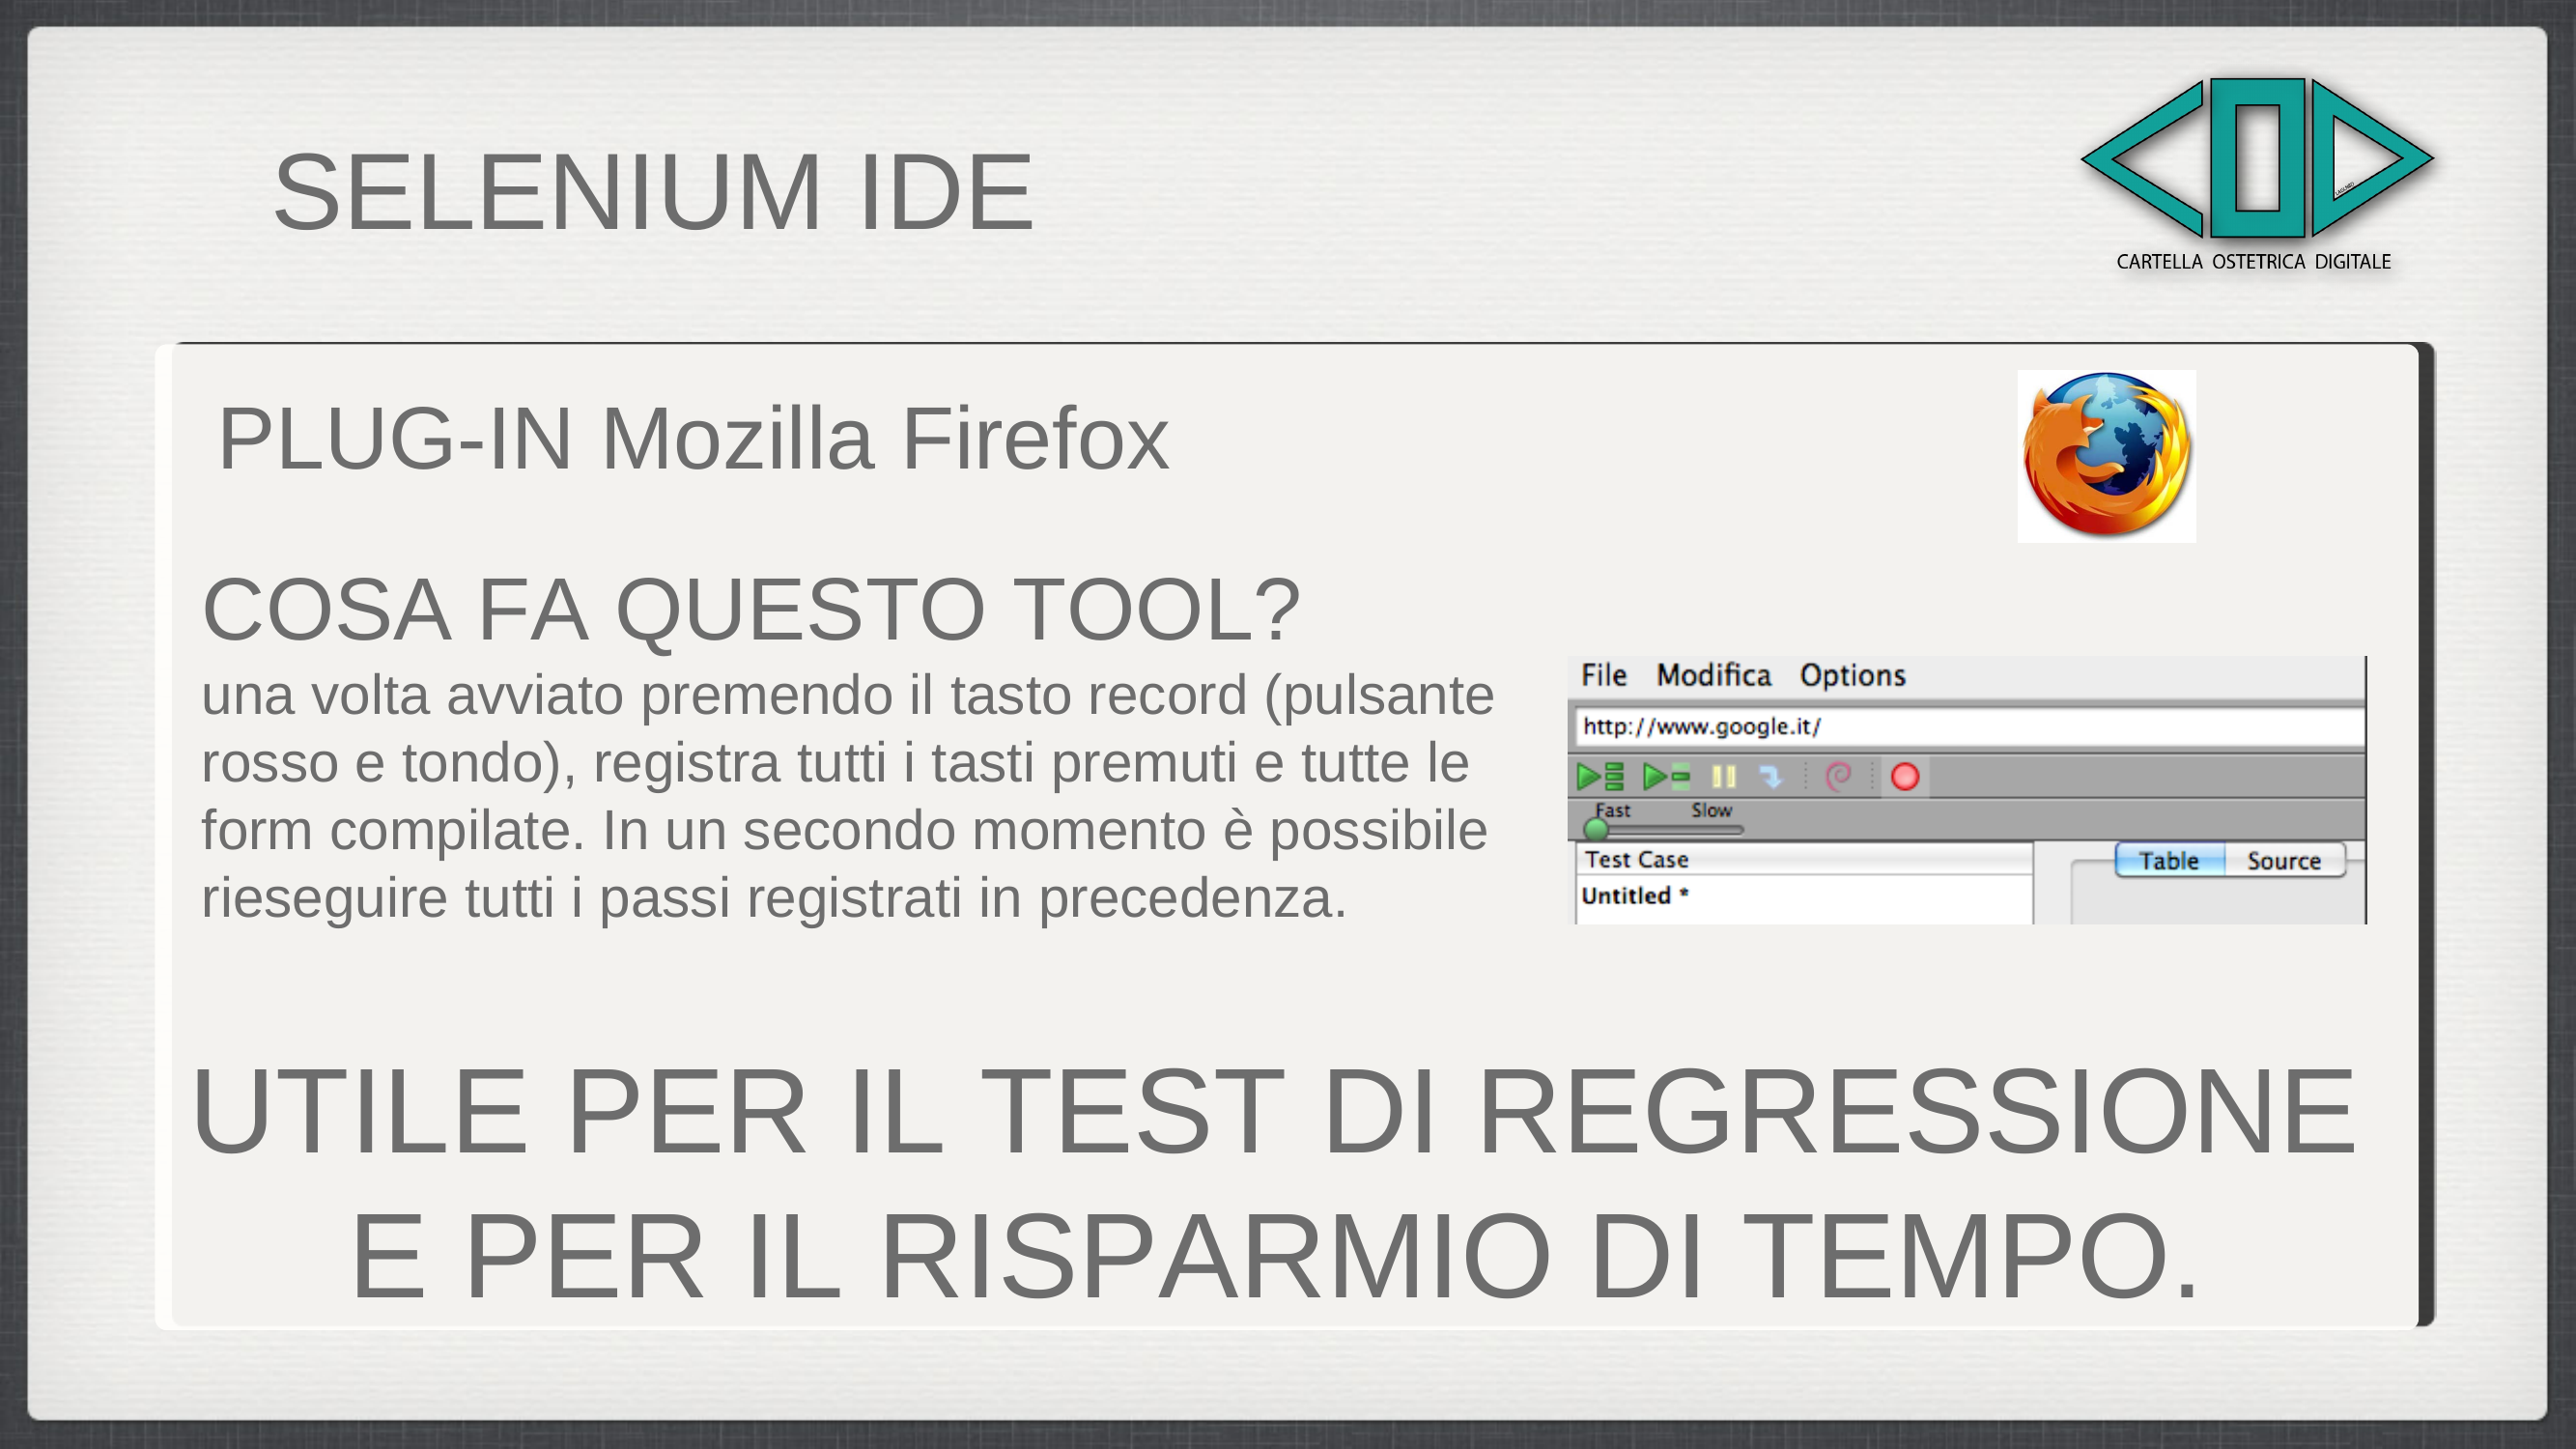

SELENIUM IDE
PLUG-IN Mozilla Firefox
COSA FA QUESTO TOOL?
una volta avviato premendo il tasto record (pulsante rosso e tondo), registra tutti i tasti premuti e tutte le form compilate. In un secondo momento è possibile rieseguire tutti i passi registrati in precedenza.
UTILE PER IL TEST DI REGRESSIONE
E PER IL RISPARMIO DI TEMPO.